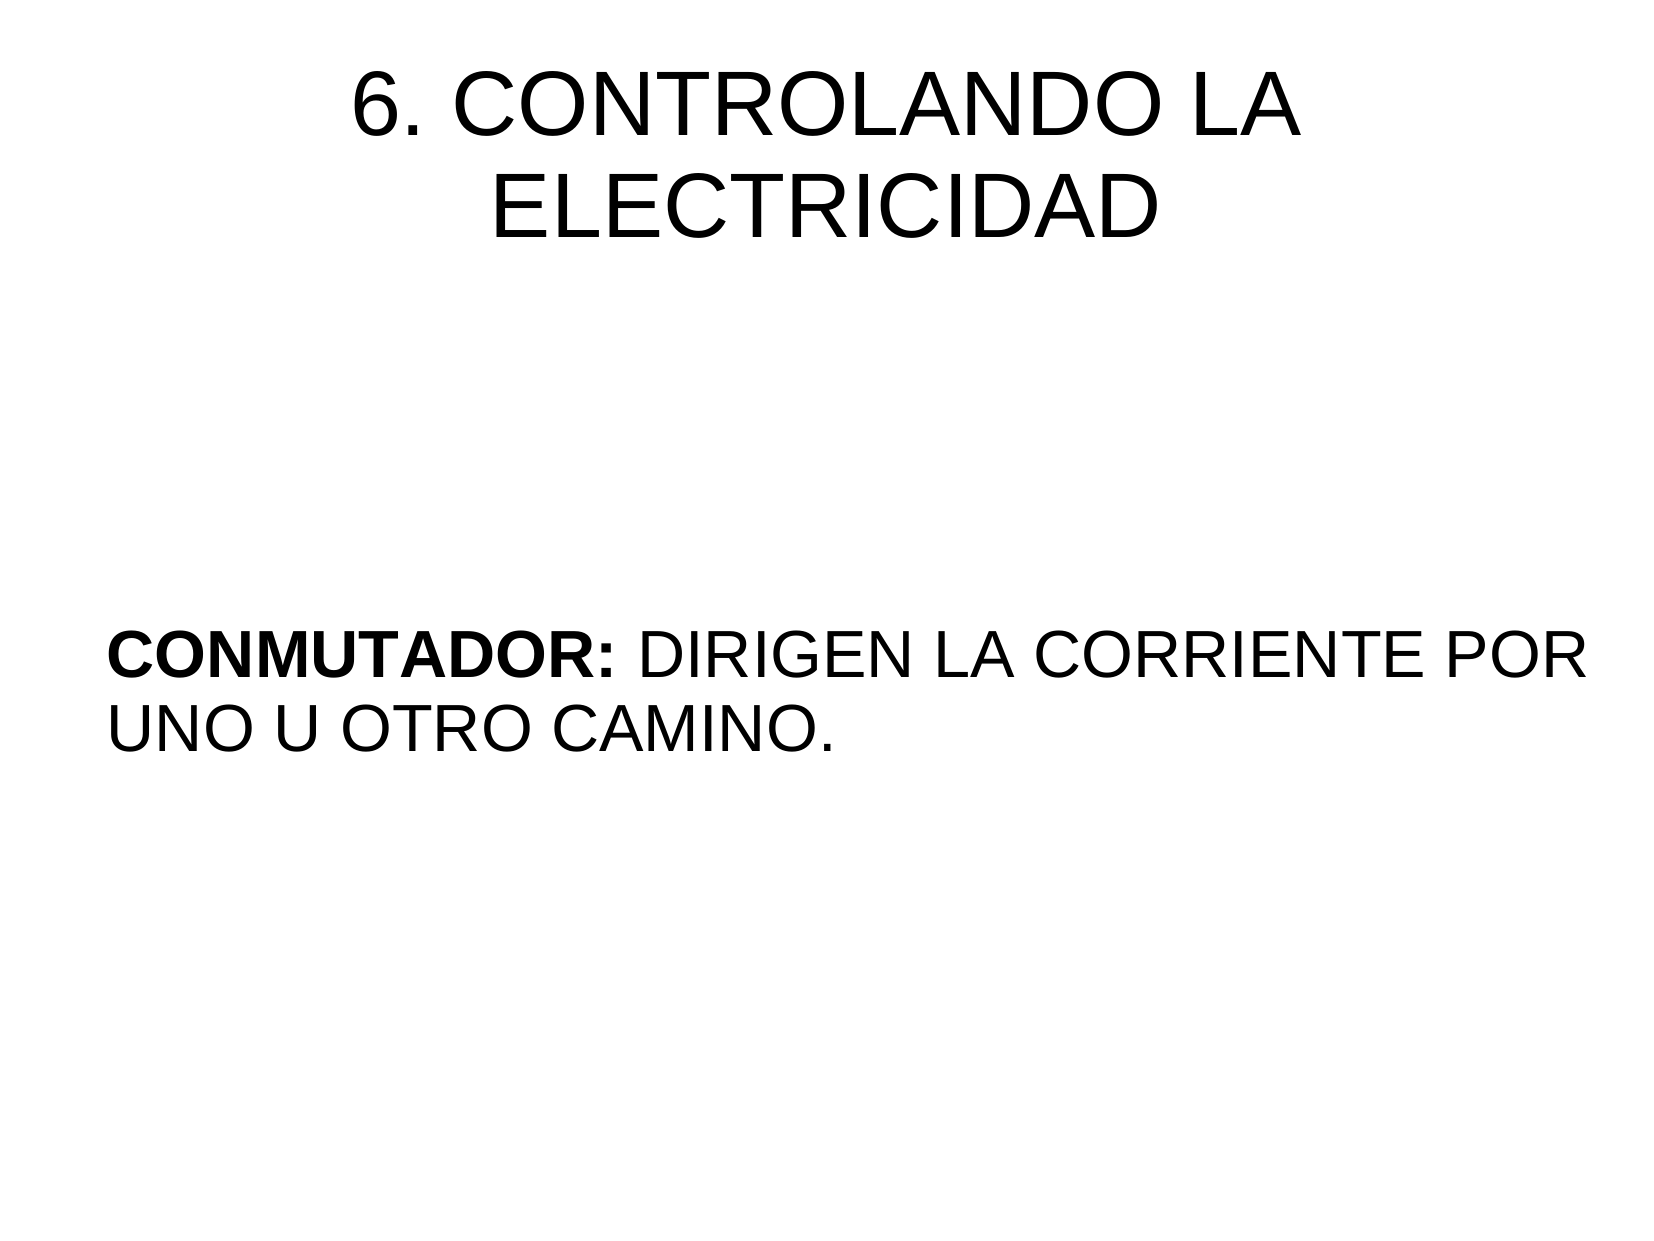

# 6. CONTROLANDO LA ELECTRICIDAD
CONMUTADOR: DIRIGEN LA CORRIENTE POR UNO U OTRO CAMINO.